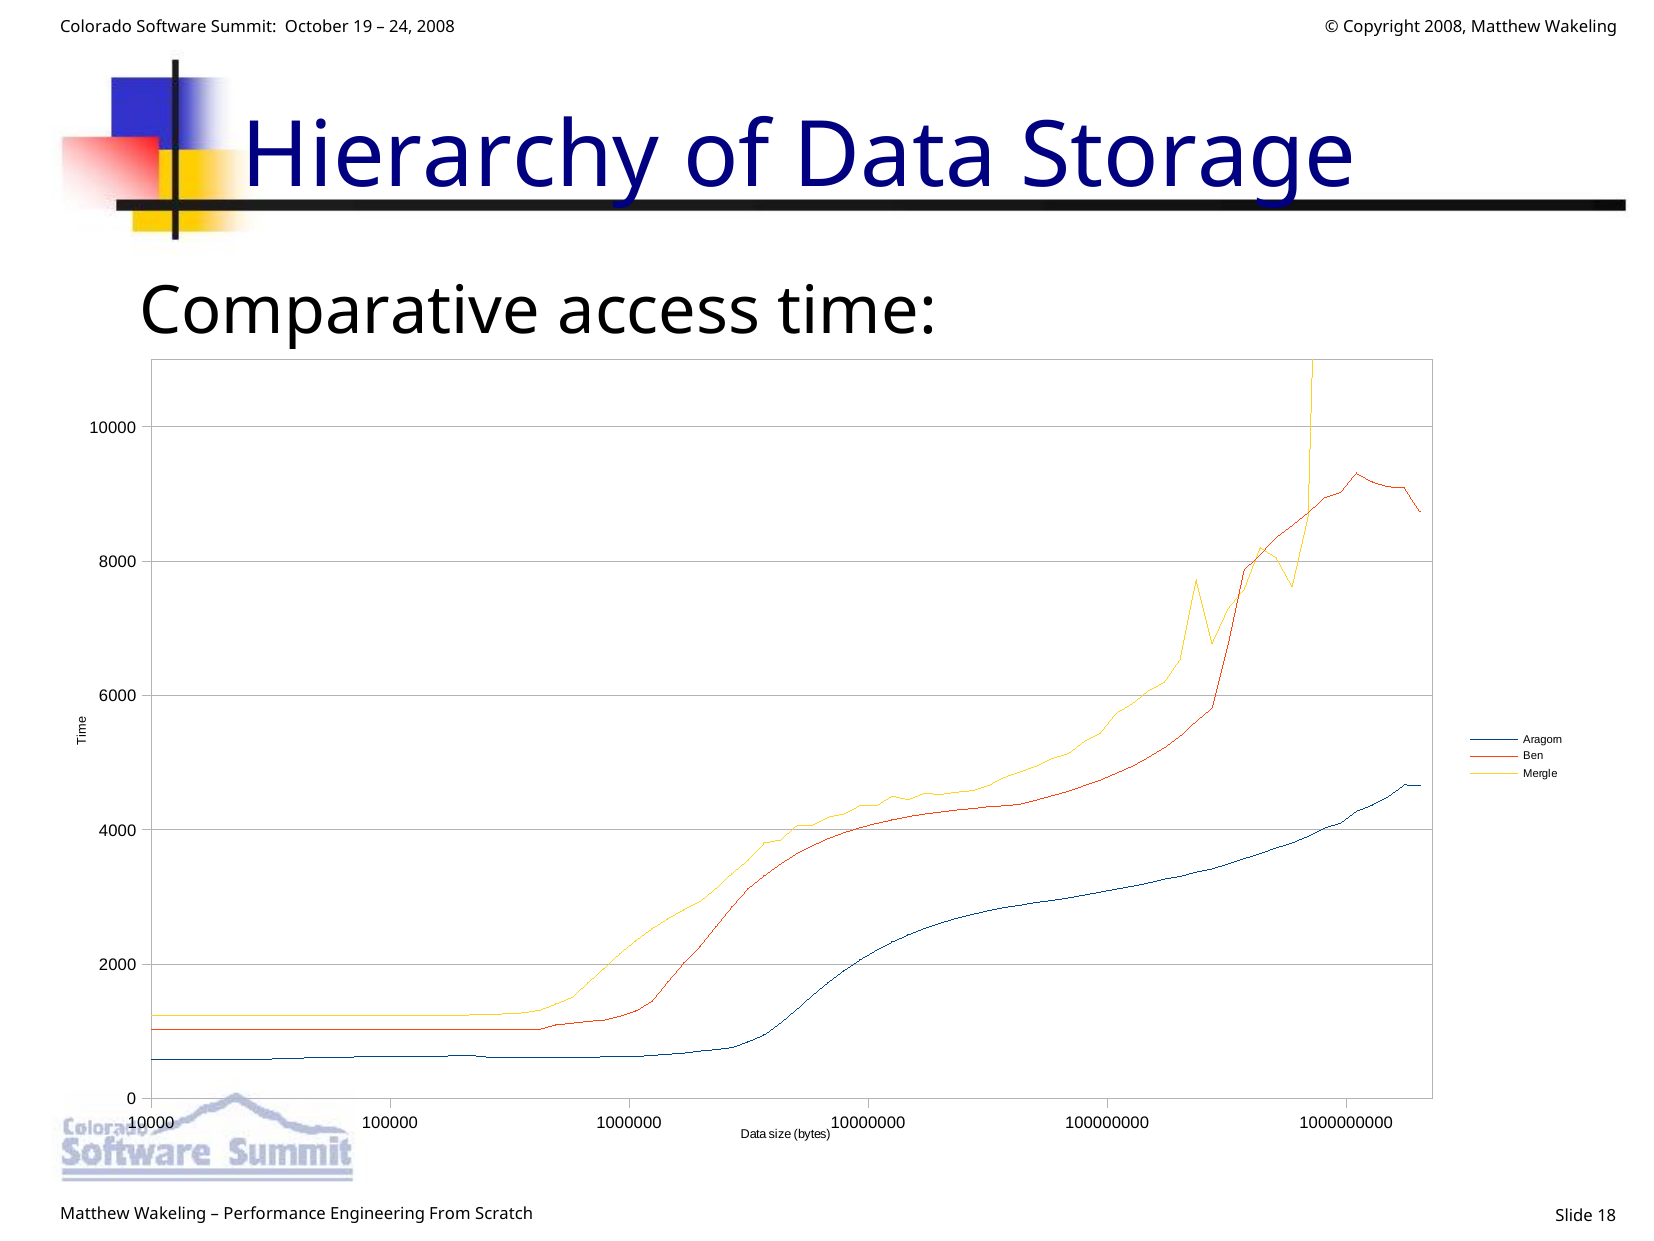

# Hierarchy of Data Storage
Comparative access time:
### Chart
| Category | Aragorn | Ben | Mergle |
|---|---|---|---|